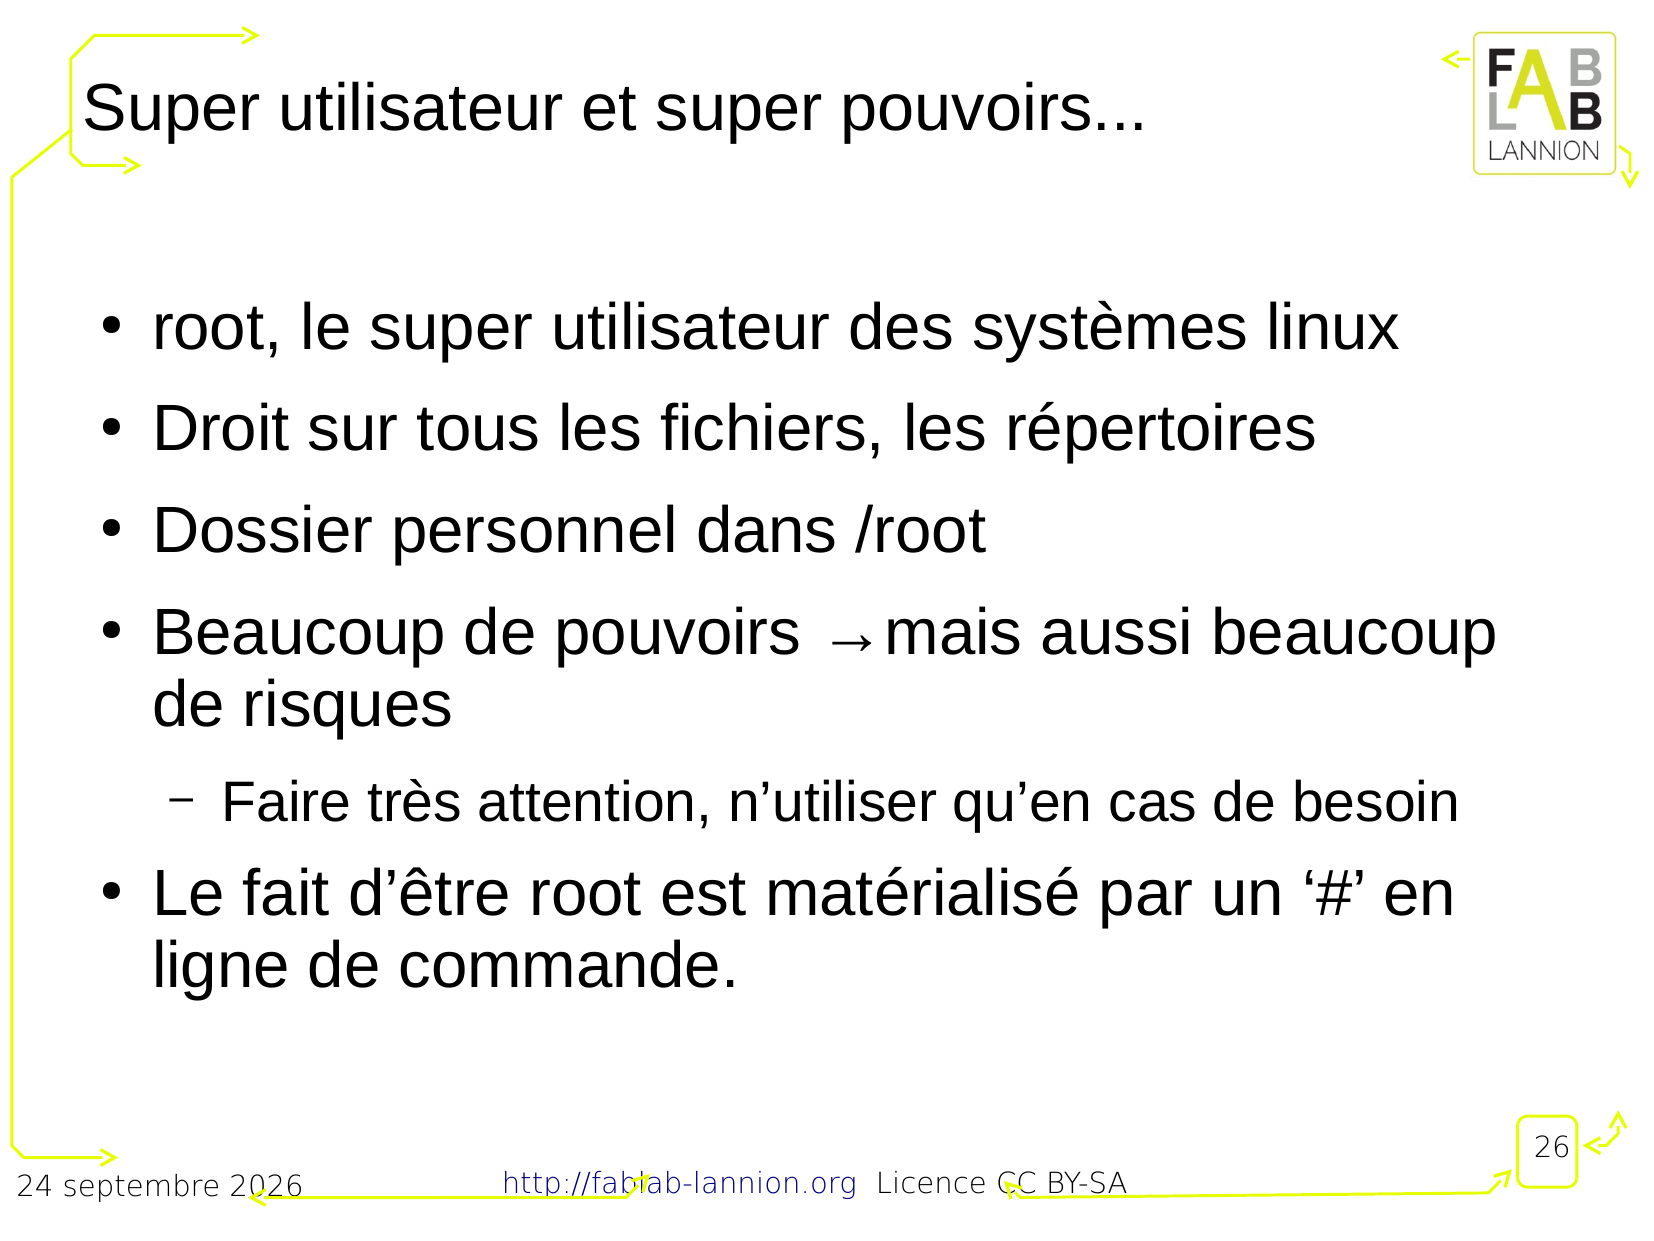

# Super utilisateur et super pouvoirs...
root, le super utilisateur des systèmes linux
Droit sur tous les fichiers, les répertoires
Dossier personnel dans /root
Beaucoup de pouvoirs →mais aussi beaucoup de risques
Faire très attention, n’utiliser qu’en cas de besoin
Le fait d’être root est matérialisé par un ‘#’ en ligne de commande.
26